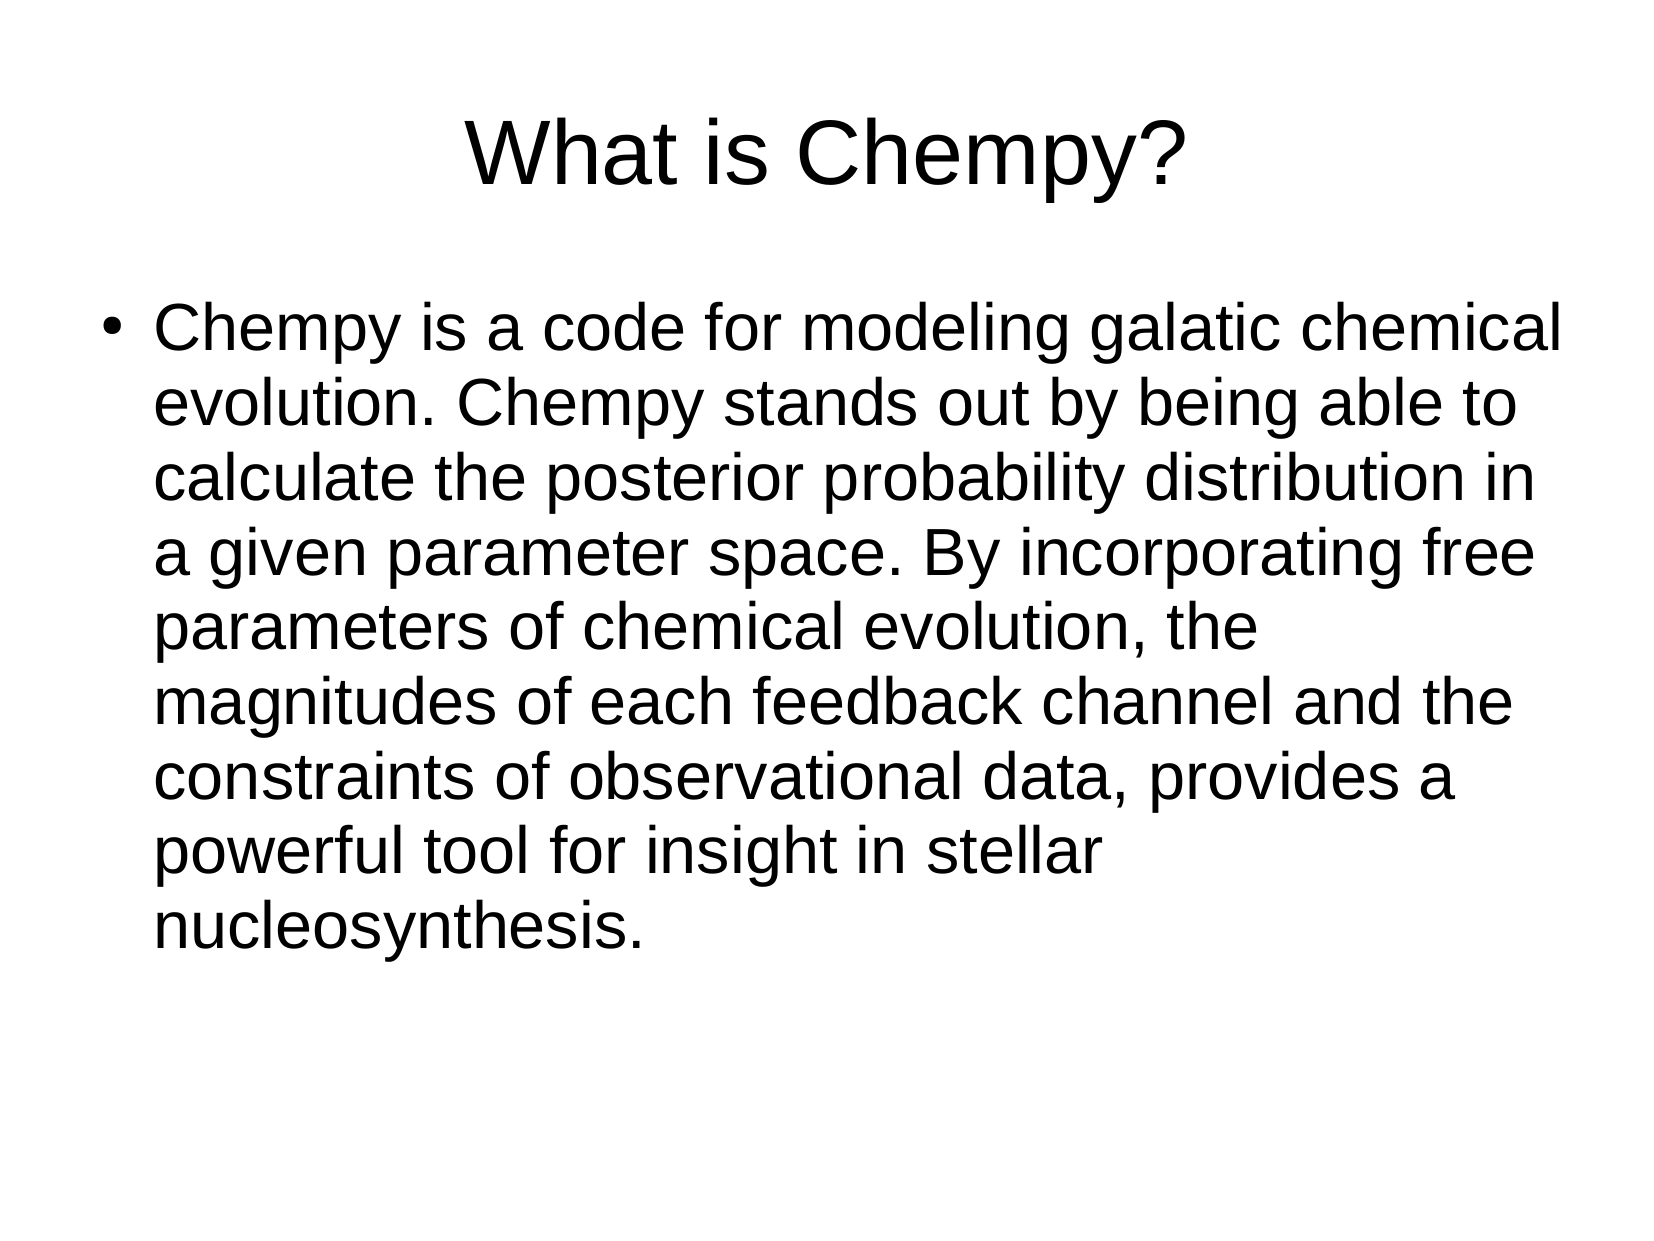

# What is Chempy?
Chempy is a code for modeling galatic chemical evolution. Chempy stands out by being able to calculate the posterior probability distribution in a given parameter space. By incorporating free parameters of chemical evolution, the magnitudes of each feedback channel and the constraints of observational data, provides a powerful tool for insight in stellar nucleosynthesis.